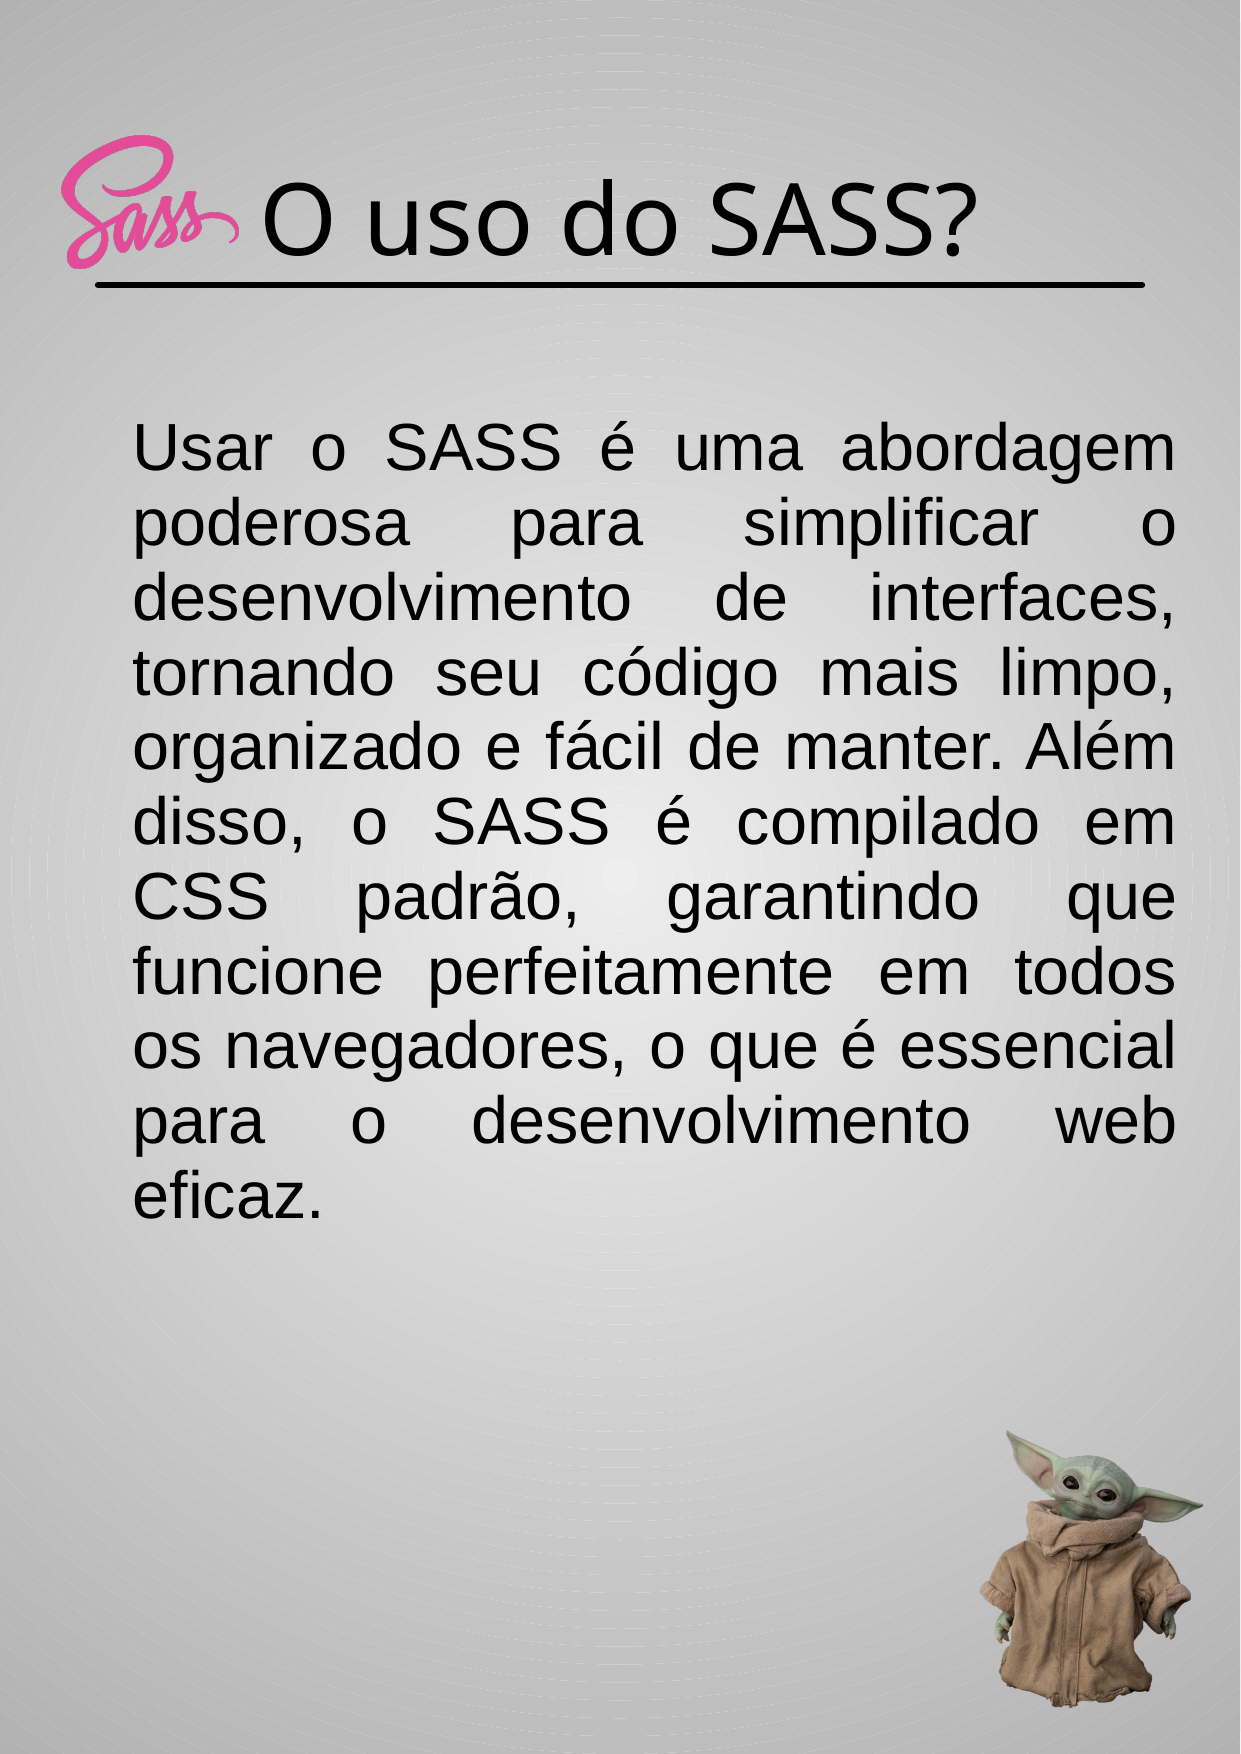

# O uso do SASS?
Usar o SASS é uma abordagem poderosa para simplificar o desenvolvimento de interfaces, tornando seu código mais limpo, organizado e fácil de manter. Além disso, o SASS é compilado em CSS padrão, garantindo que funcione perfeitamente em todos os navegadores, o que é essencial para o desenvolvimento web eficaz.